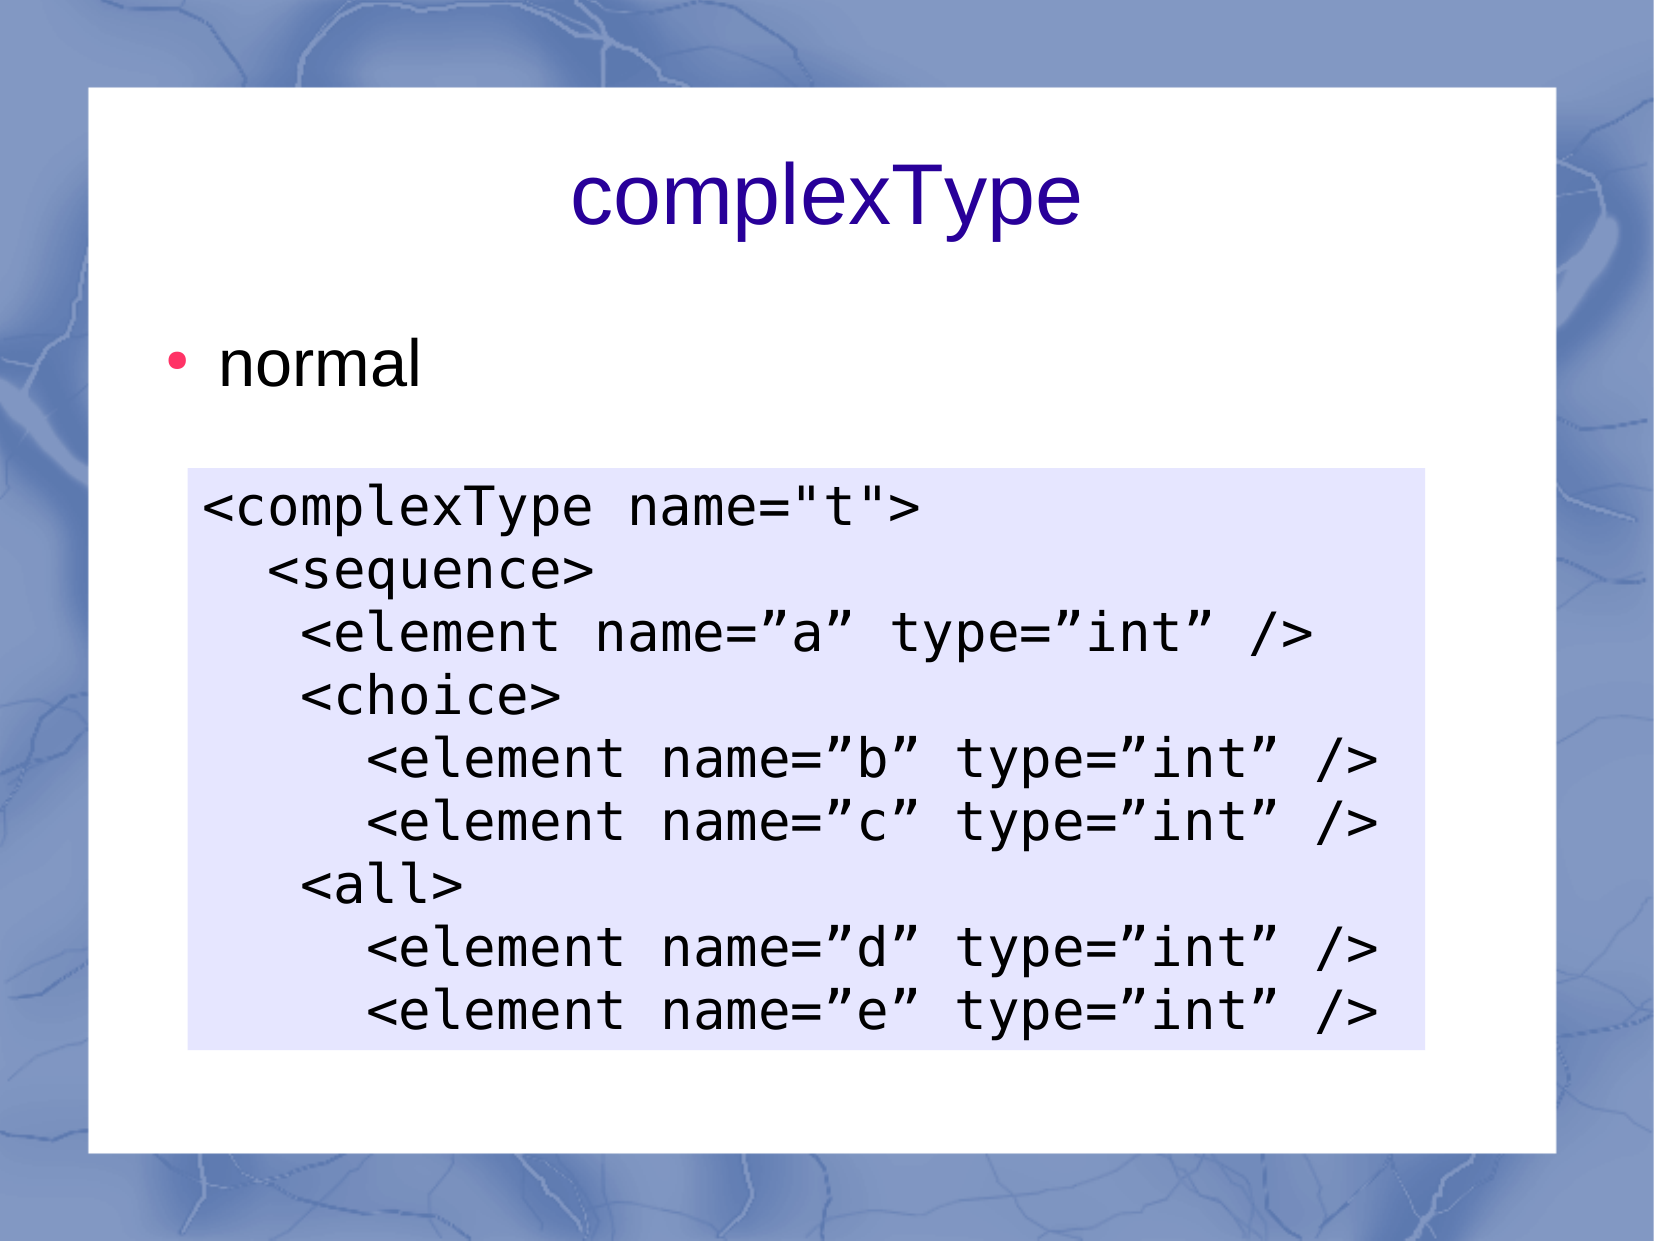

# complexType
normal
<complexType name="t">
 <sequence>
 <element name=”a” type=”int” />
 <choice>
 <element name=”b” type=”int” />
 <element name=”c” type=”int” />
 <all>
 <element name=”d” type=”int” />
 <element name=”e” type=”int” />